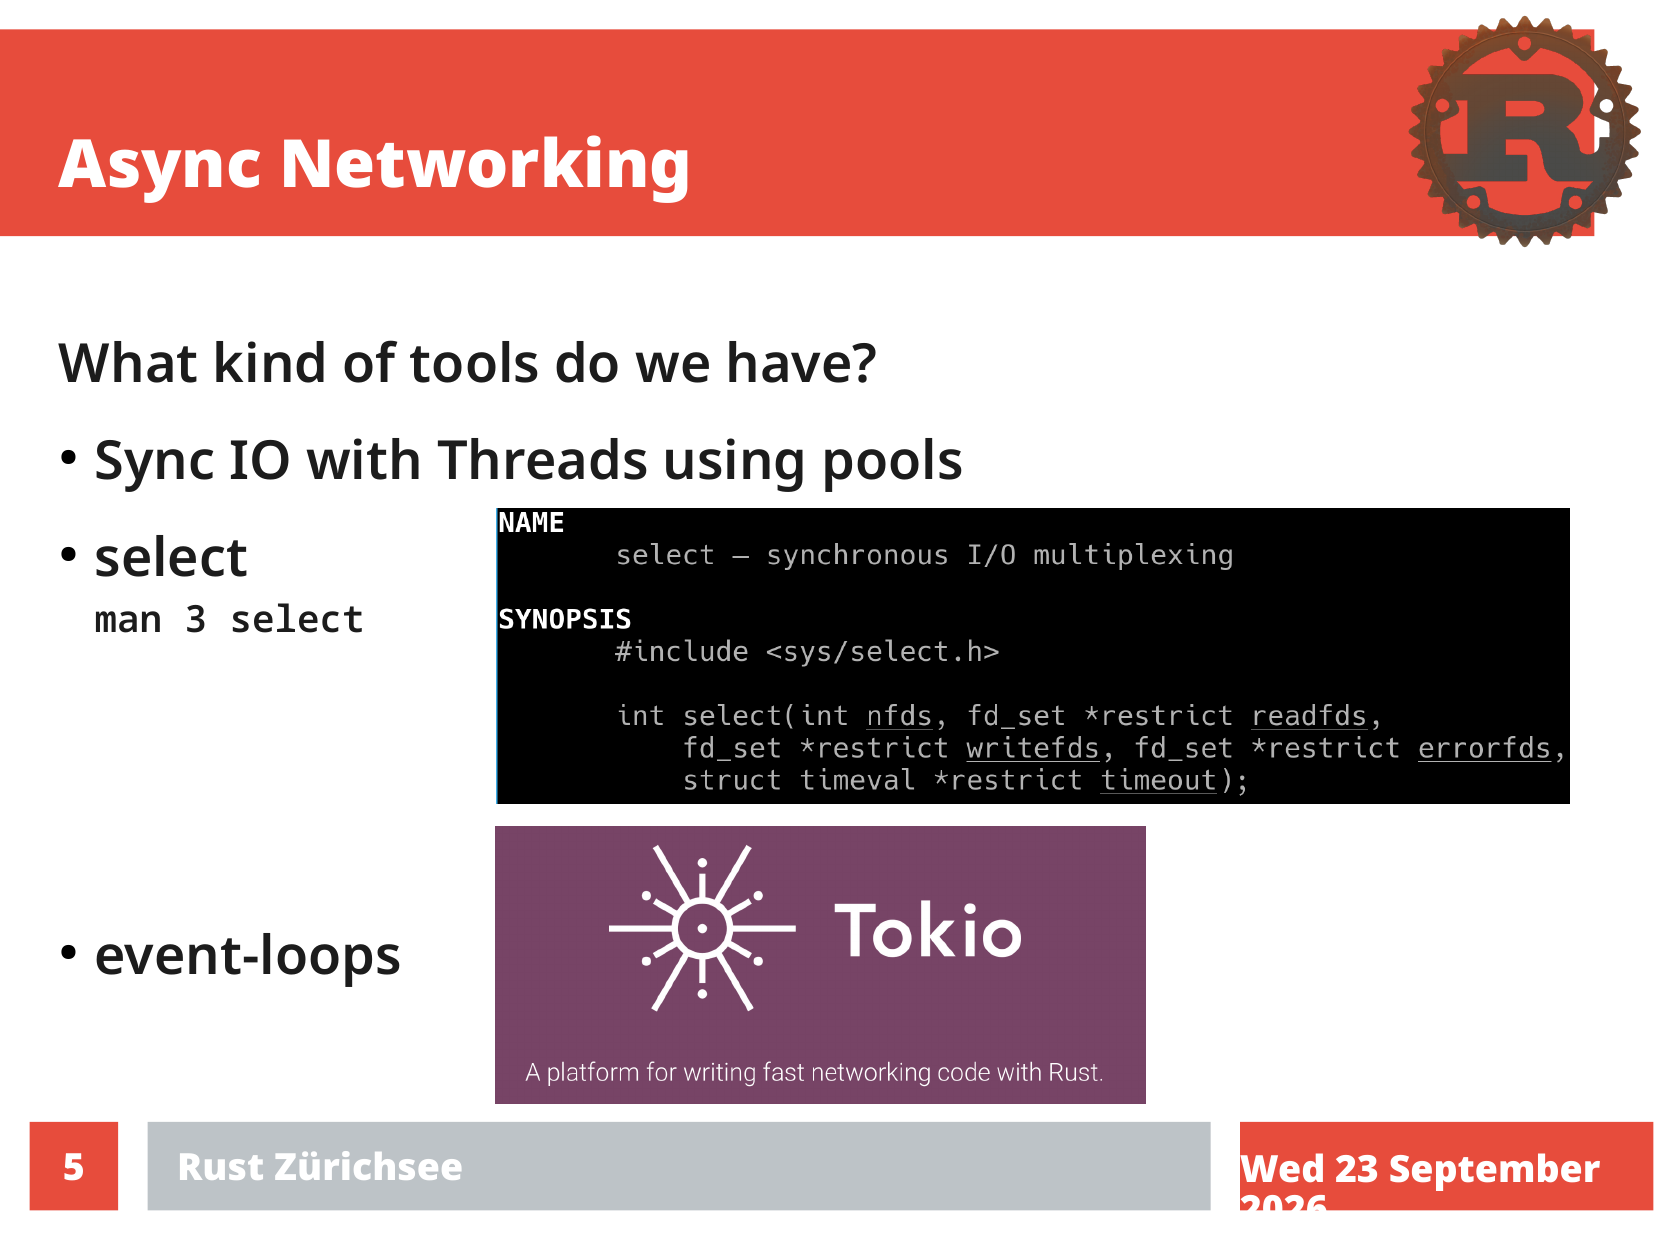

# Async Networking
What kind of tools do we have?
Sync IO with Threads using pools
select
man 3 select
event-loops
5
Rust Zürichsee